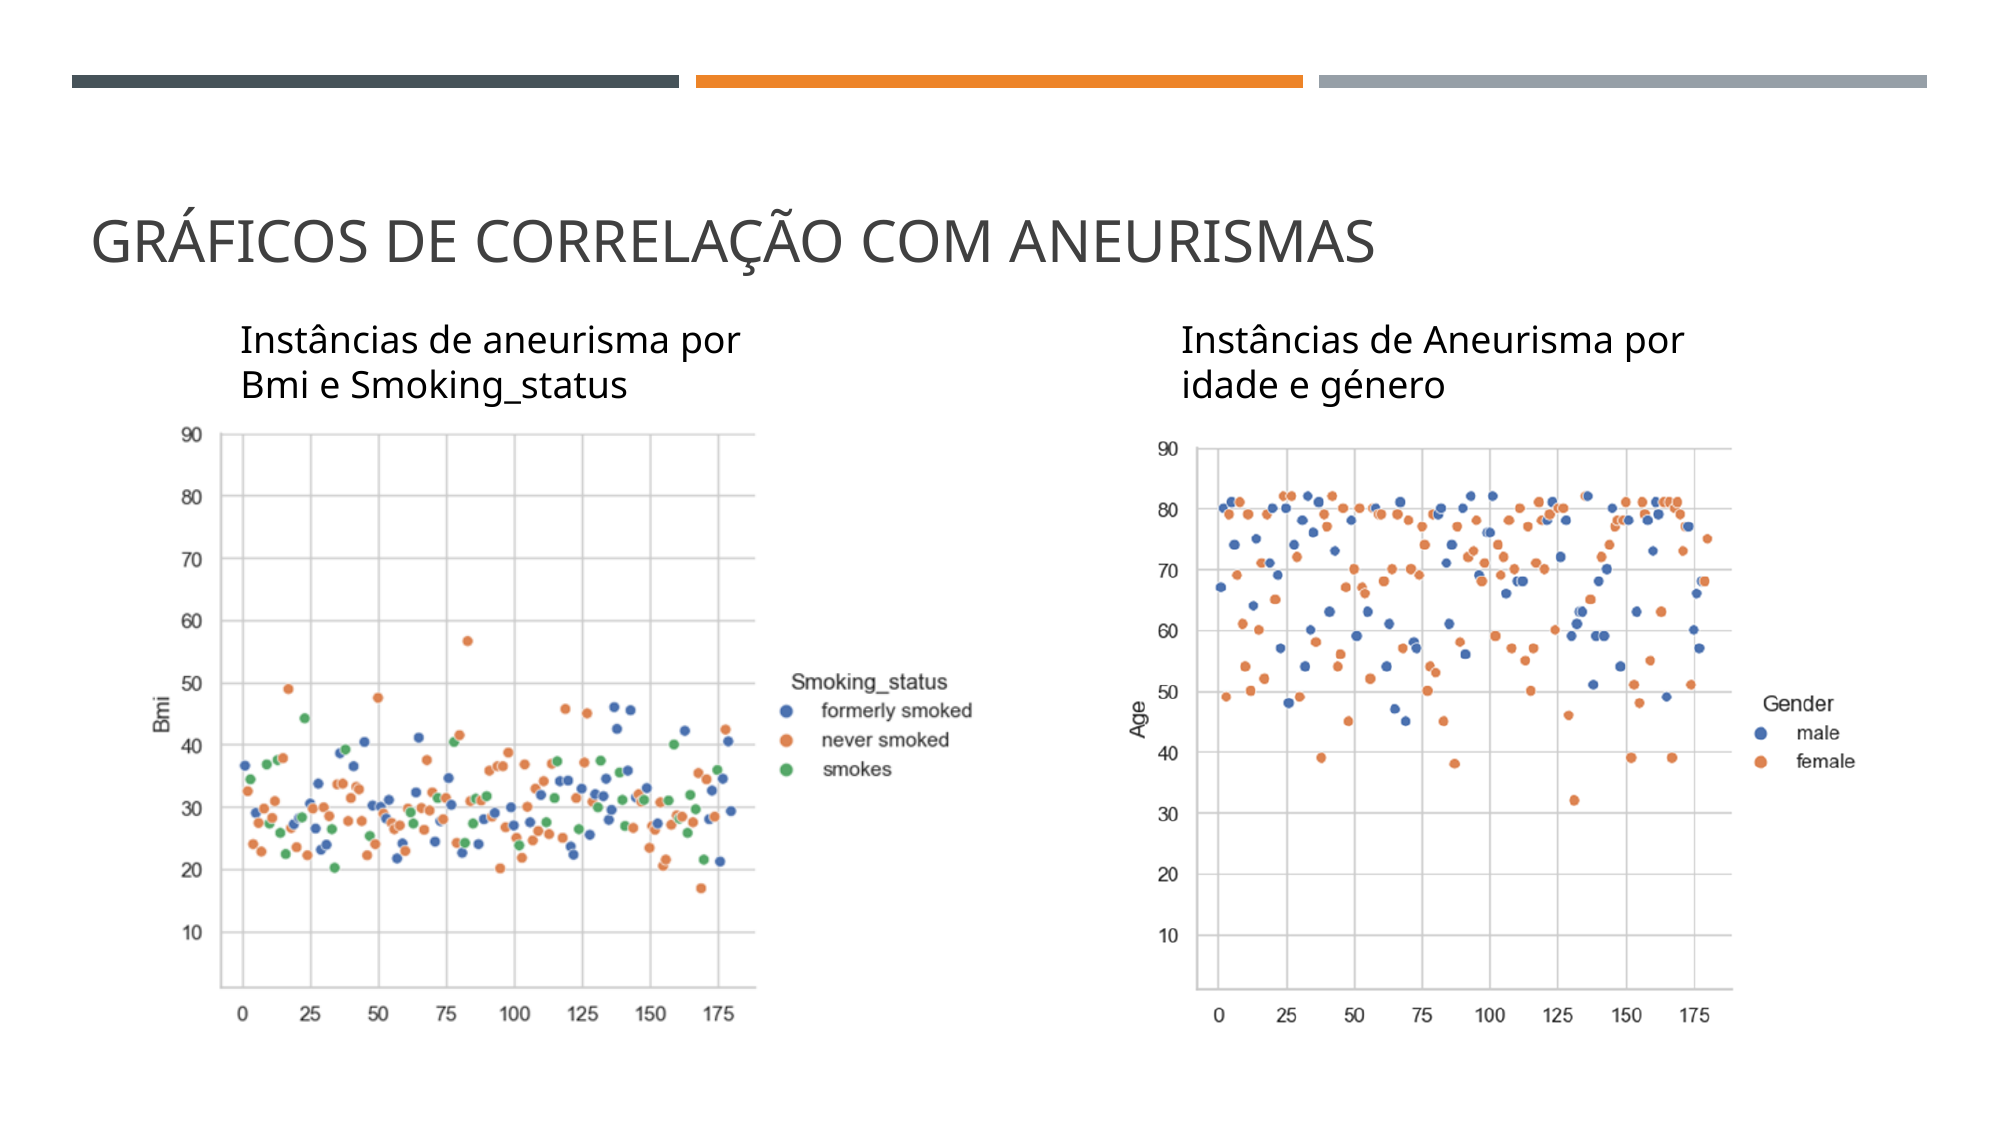

# Gráficos de correlação com aneurismas
Instâncias de aneurisma por Bmi e Smoking_status
Instâncias de Aneurisma por idade e género